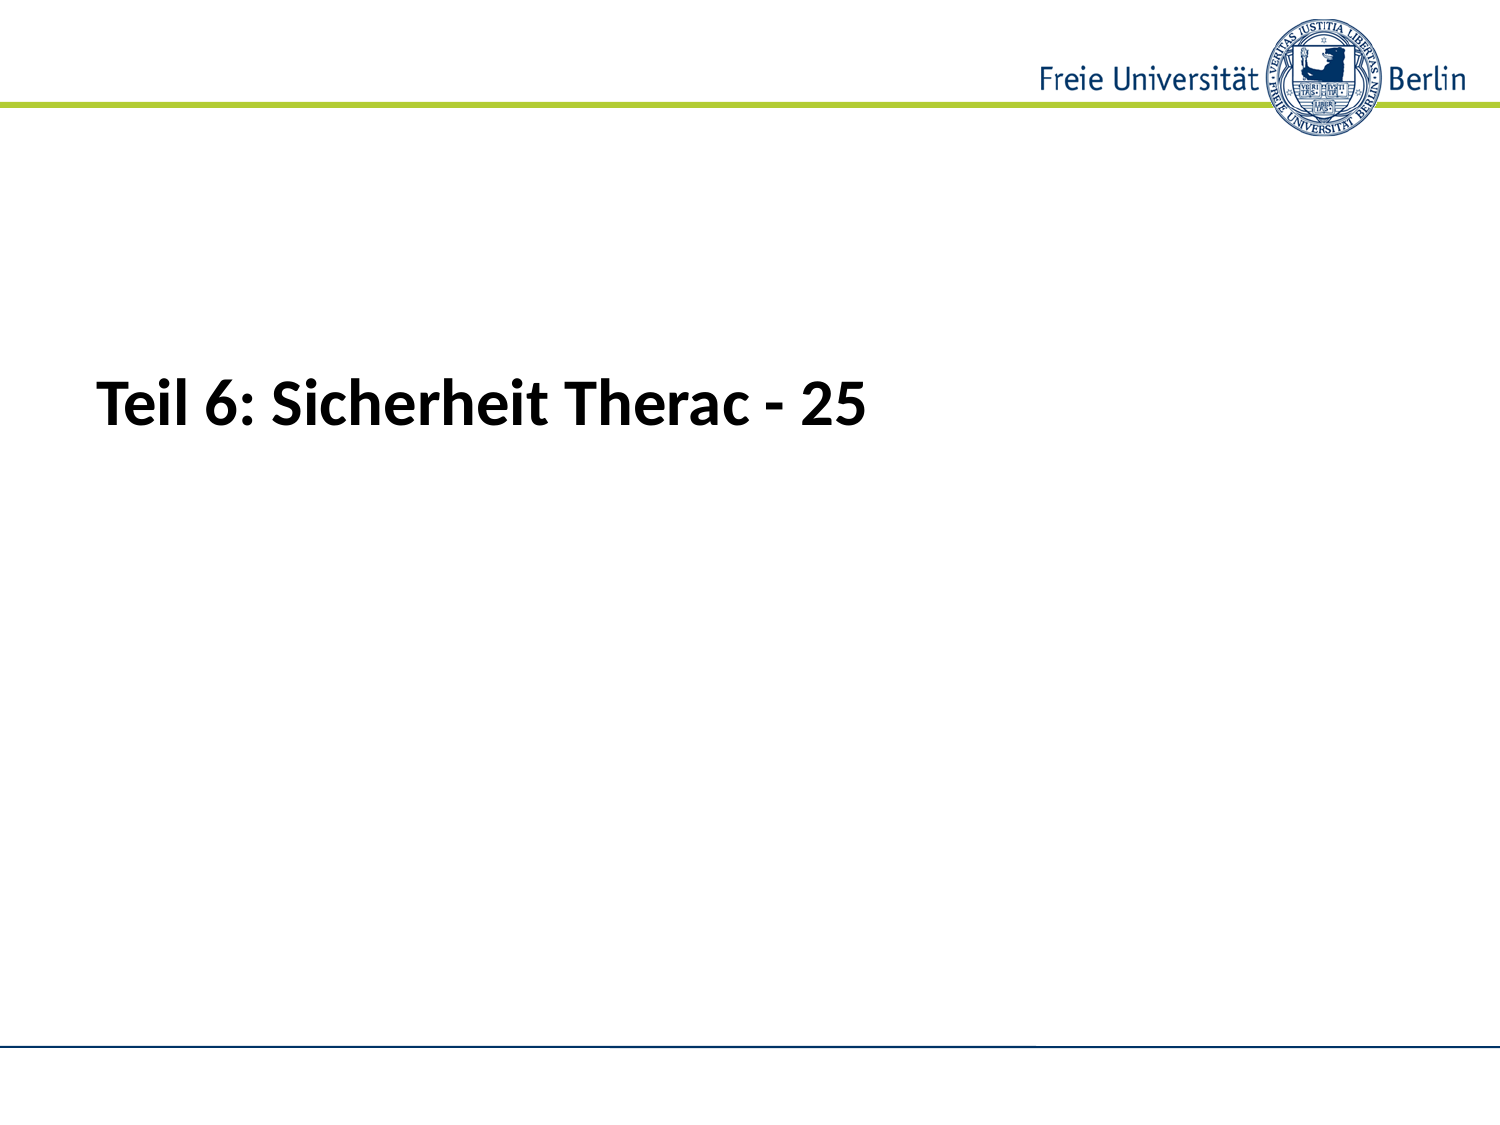

# Teil 6: Sicherheit Therac - 25